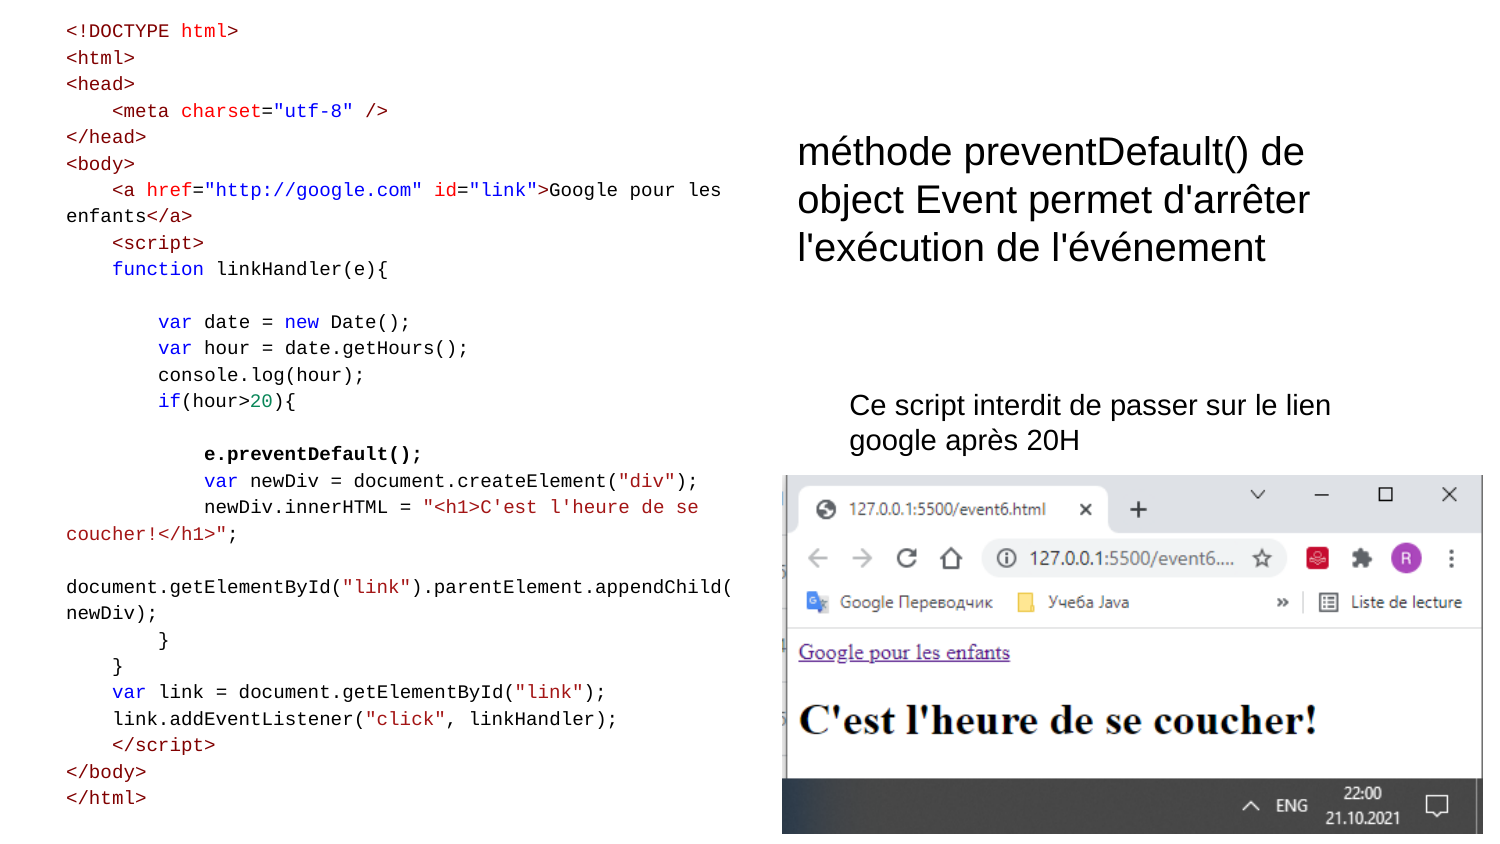

# <!DOCTYPE html>
<html>
<head>
 <meta charset="utf-8" />
</head>
<body>
 <a href="http://google.com" id="link">Google pour les enfants</a>
 <script>
 function linkHandler(e){
 var date = new Date();
 var hour = date.getHours();
 console.log(hour);
 if(hour>20){
 e.preventDefault();
 var newDiv = document.createElement("div");
 newDiv.innerHTML = "<h1>C'est l'heure de se coucher!</h1>";
 document.getElementById("link").parentElement.appendChild(newDiv);
 }
 }
 var link = document.getElementById("link");
 link.addEventListener("click", linkHandler);
 </script>
</body>
</html>
méthode preventDefault() de object Event permet d'arrêter l'exécution de l'événement
Ce script interdit de passer sur le lien google après 20H